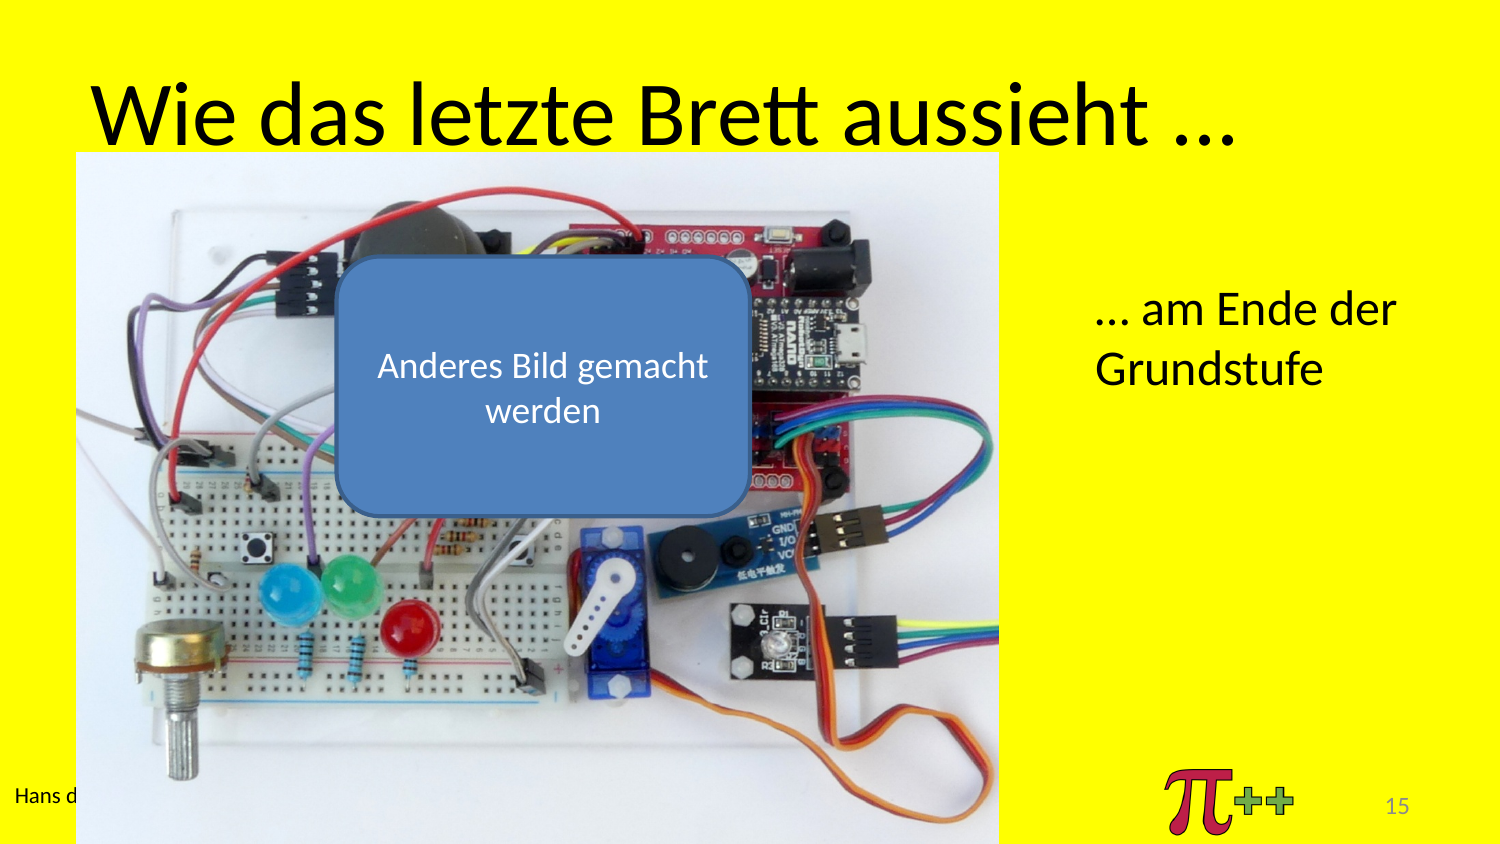

# Wie das letzte Brett aussieht ...
Anderes Bild gemacht werden
… am Ende der Grundstufe